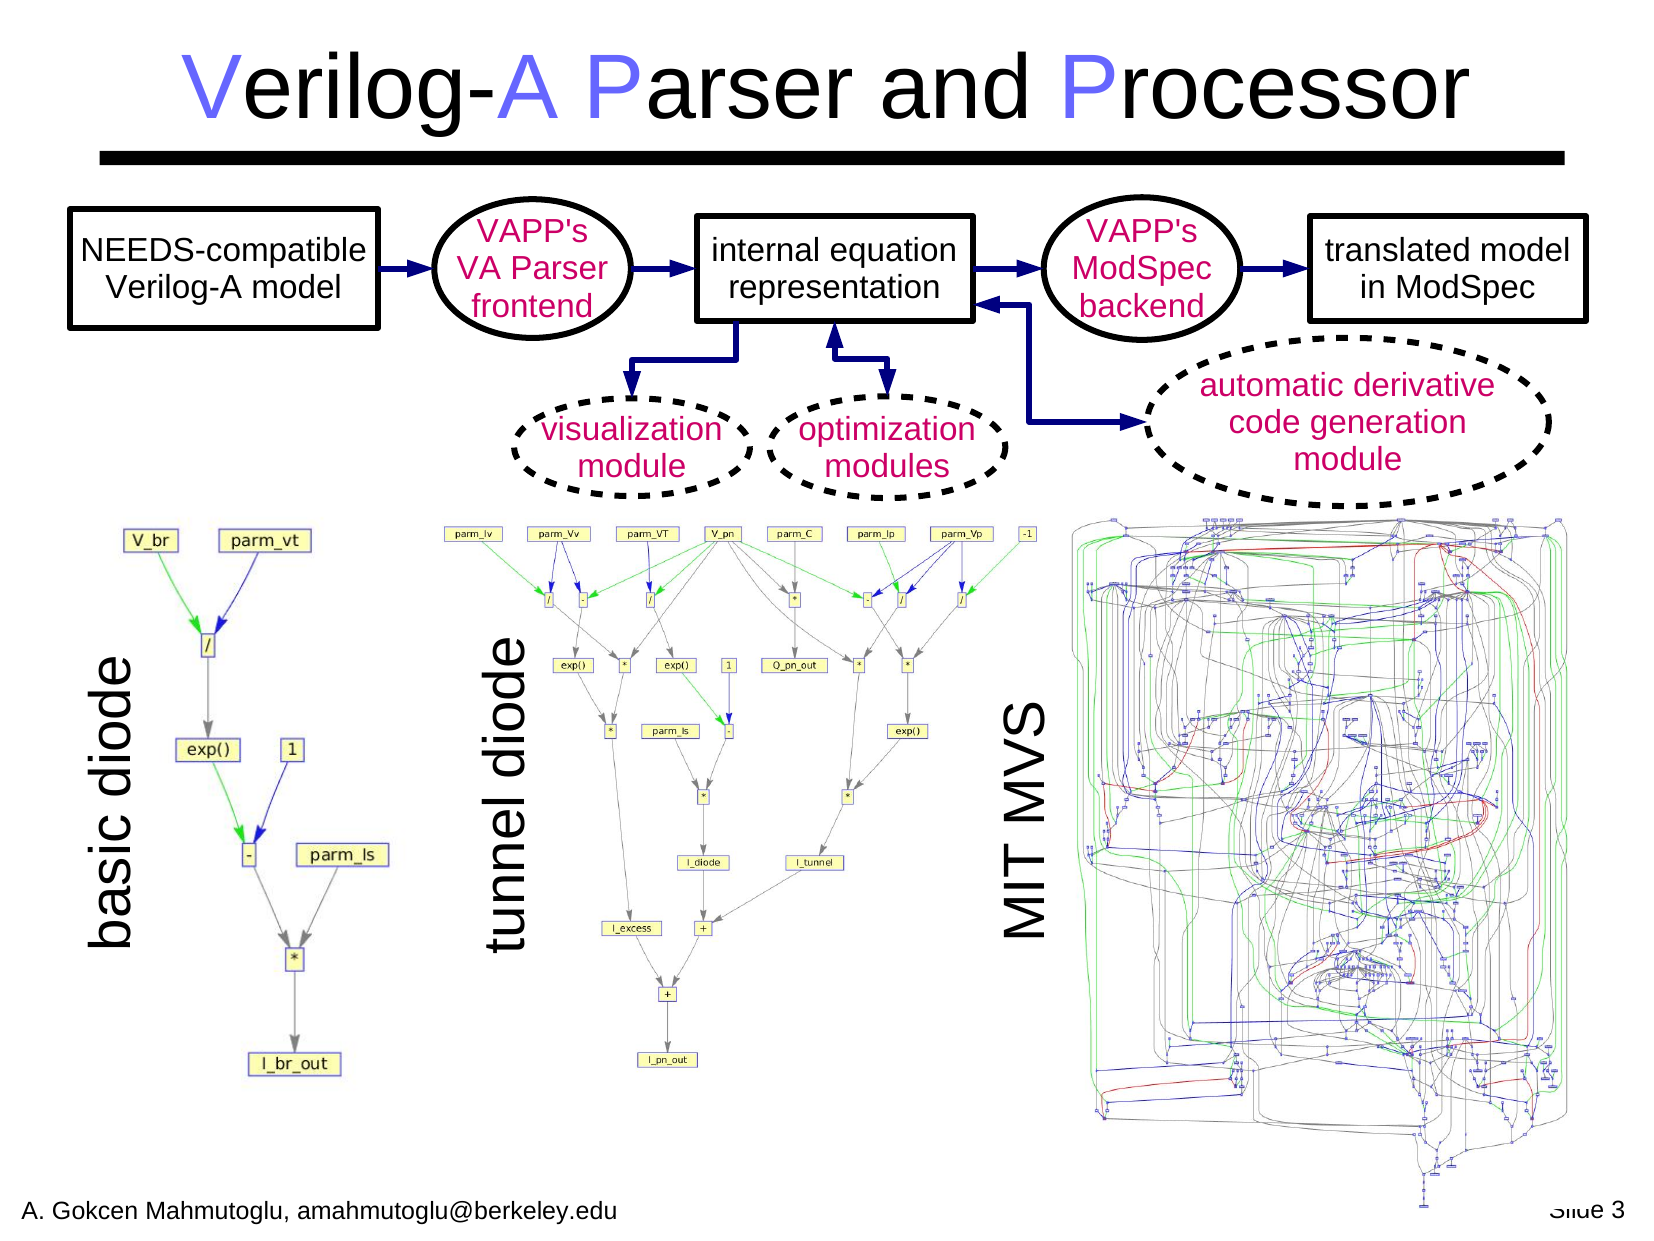

# Verilog-A Parser and Processor
VAPP's
ModSpec
backend
VAPP's
VA Parser
frontend
NEEDS-compatible
Verilog-A model
internal equation
representation
translated model
in ModSpec
automatic derivative
code generation
module
optimization
modules
visualization
module
basic diode
tunnel diode
MIT MVS